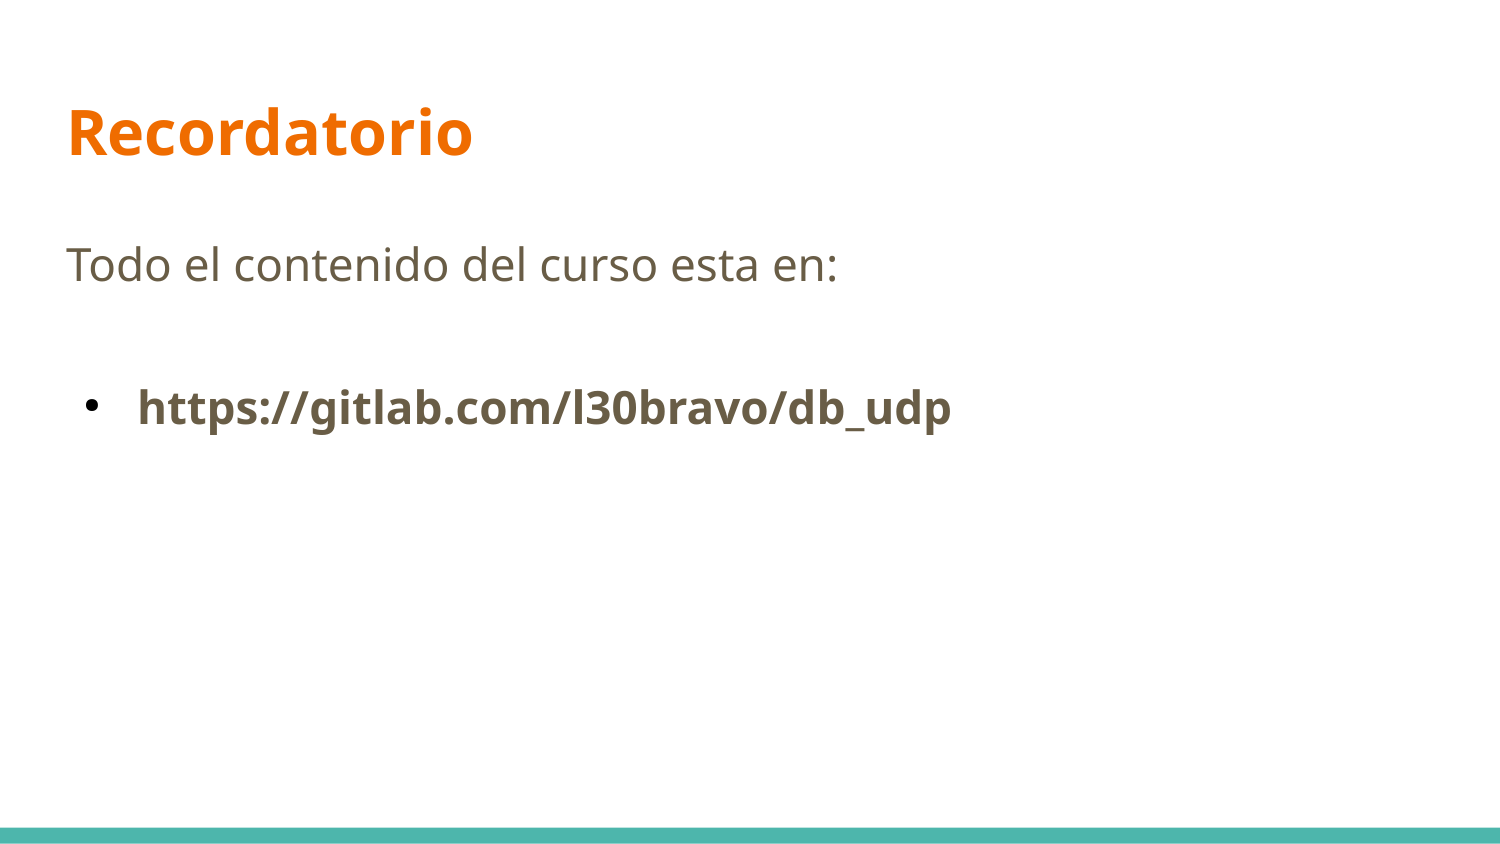

# Recordatorio
Todo el contenido del curso esta en:
https://gitlab.com/l30bravo/db_udp